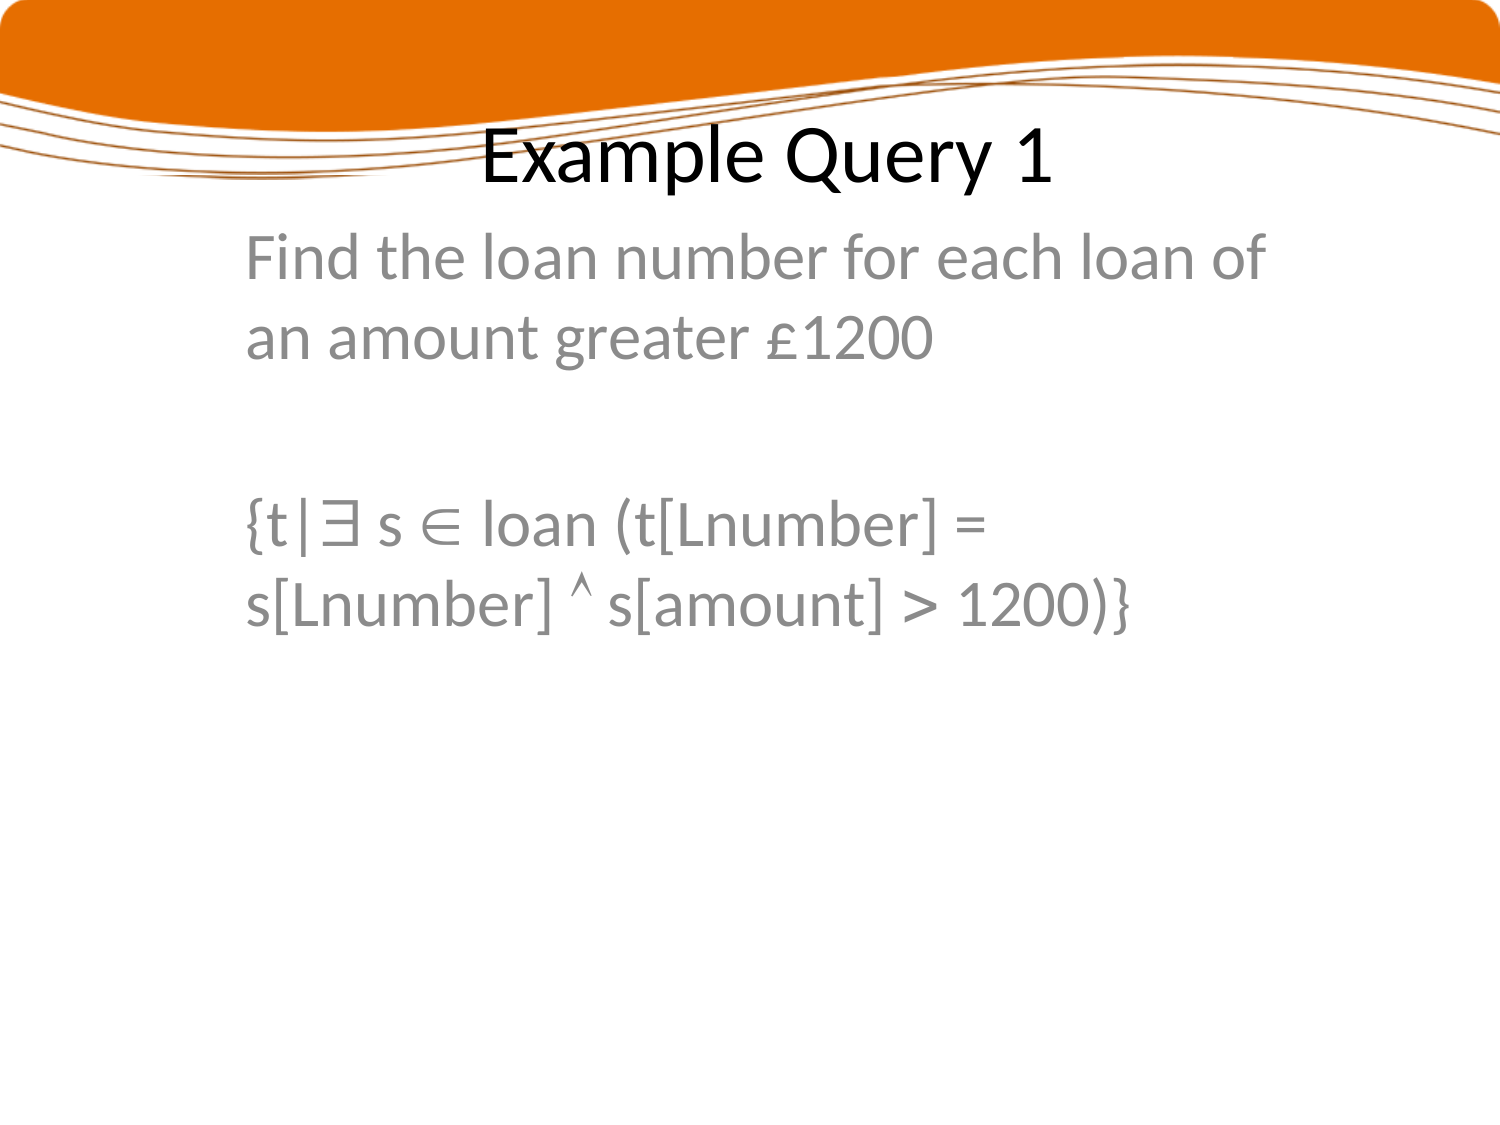

Example Query 1
# Find the loan number for each loan of an amount greater £1200
{t| s  loan (t[Lnumber] = s[Lnumber]  s[amount]  1200)}